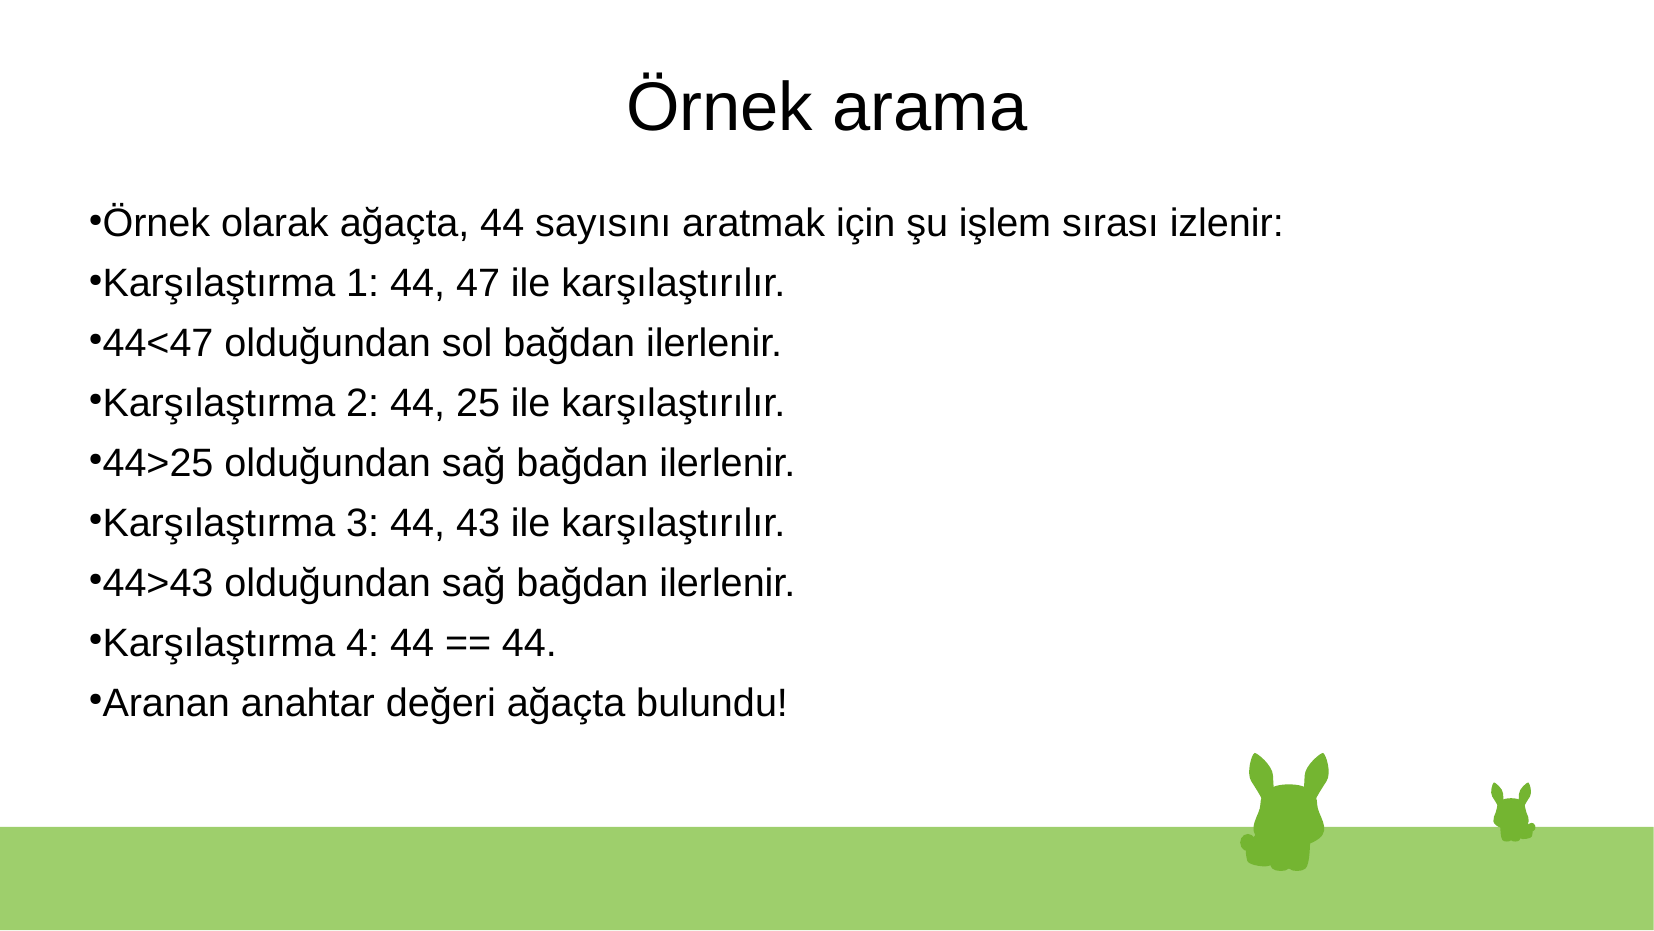

# Örnek arama
﻿Örnek olarak ağaçta, 44 sayısını aratmak için şu işlem sırası izlenir:
Karşılaştırma 1: 44, 47 ile karşılaştırılır.
44<47 olduğundan sol bağdan ilerlenir.
Karşılaştırma 2: 44, 25 ile karşılaştırılır.
44>25 olduğundan sağ bağdan ilerlenir.
Karşılaştırma 3: 44, 43 ile karşılaştırılır.
44>43 olduğundan sağ bağdan ilerlenir.
Karşılaştırma 4: 44 == 44.
Aranan anahtar değeri ağaçta bulundu!